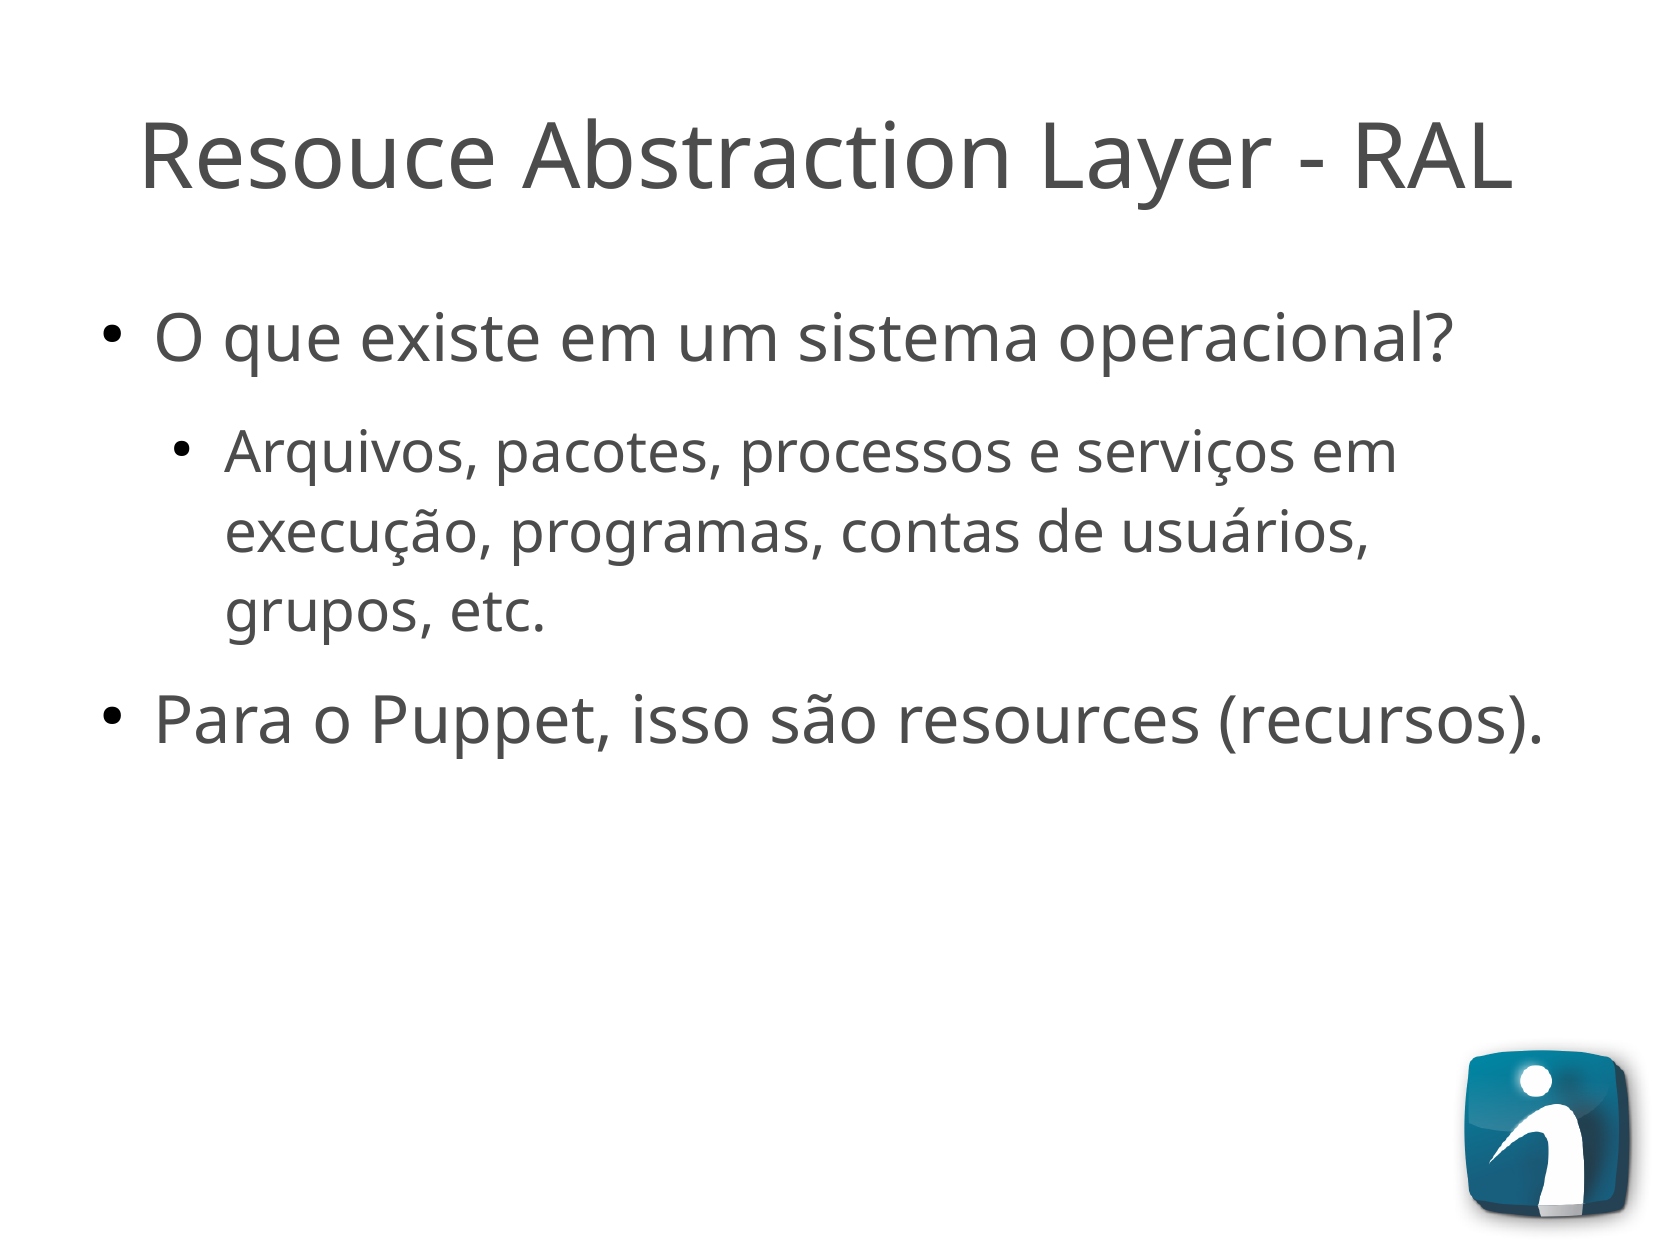

# Resouce Abstraction Layer - RAL
O que existe em um sistema operacional?
Arquivos, pacotes, processos e serviços em execução, programas, contas de usuários, grupos, etc.
Para o Puppet, isso são resources (recursos).